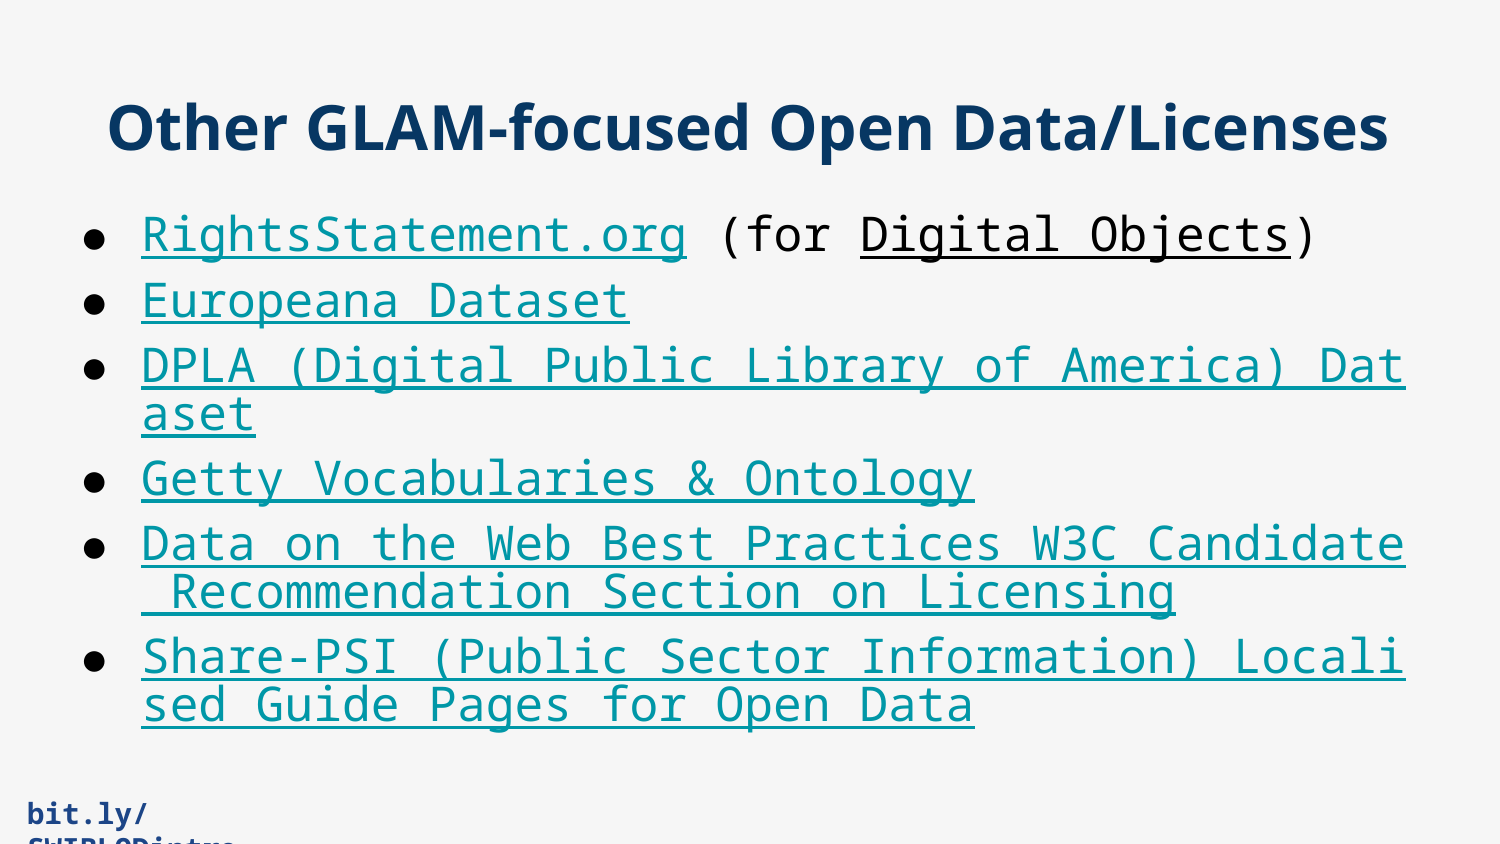

# Other GLAM-focused Open Data/Licenses
RightsStatement.org (for Digital Objects)
Europeana Dataset
DPLA (Digital Public Library of America) Dataset
Getty Vocabularies & Ontology
Data on the Web Best Practices W3C Candidate Recommendation Section on Licensing
Share-PSI (Public Sector Information) Localised Guide Pages for Open Data